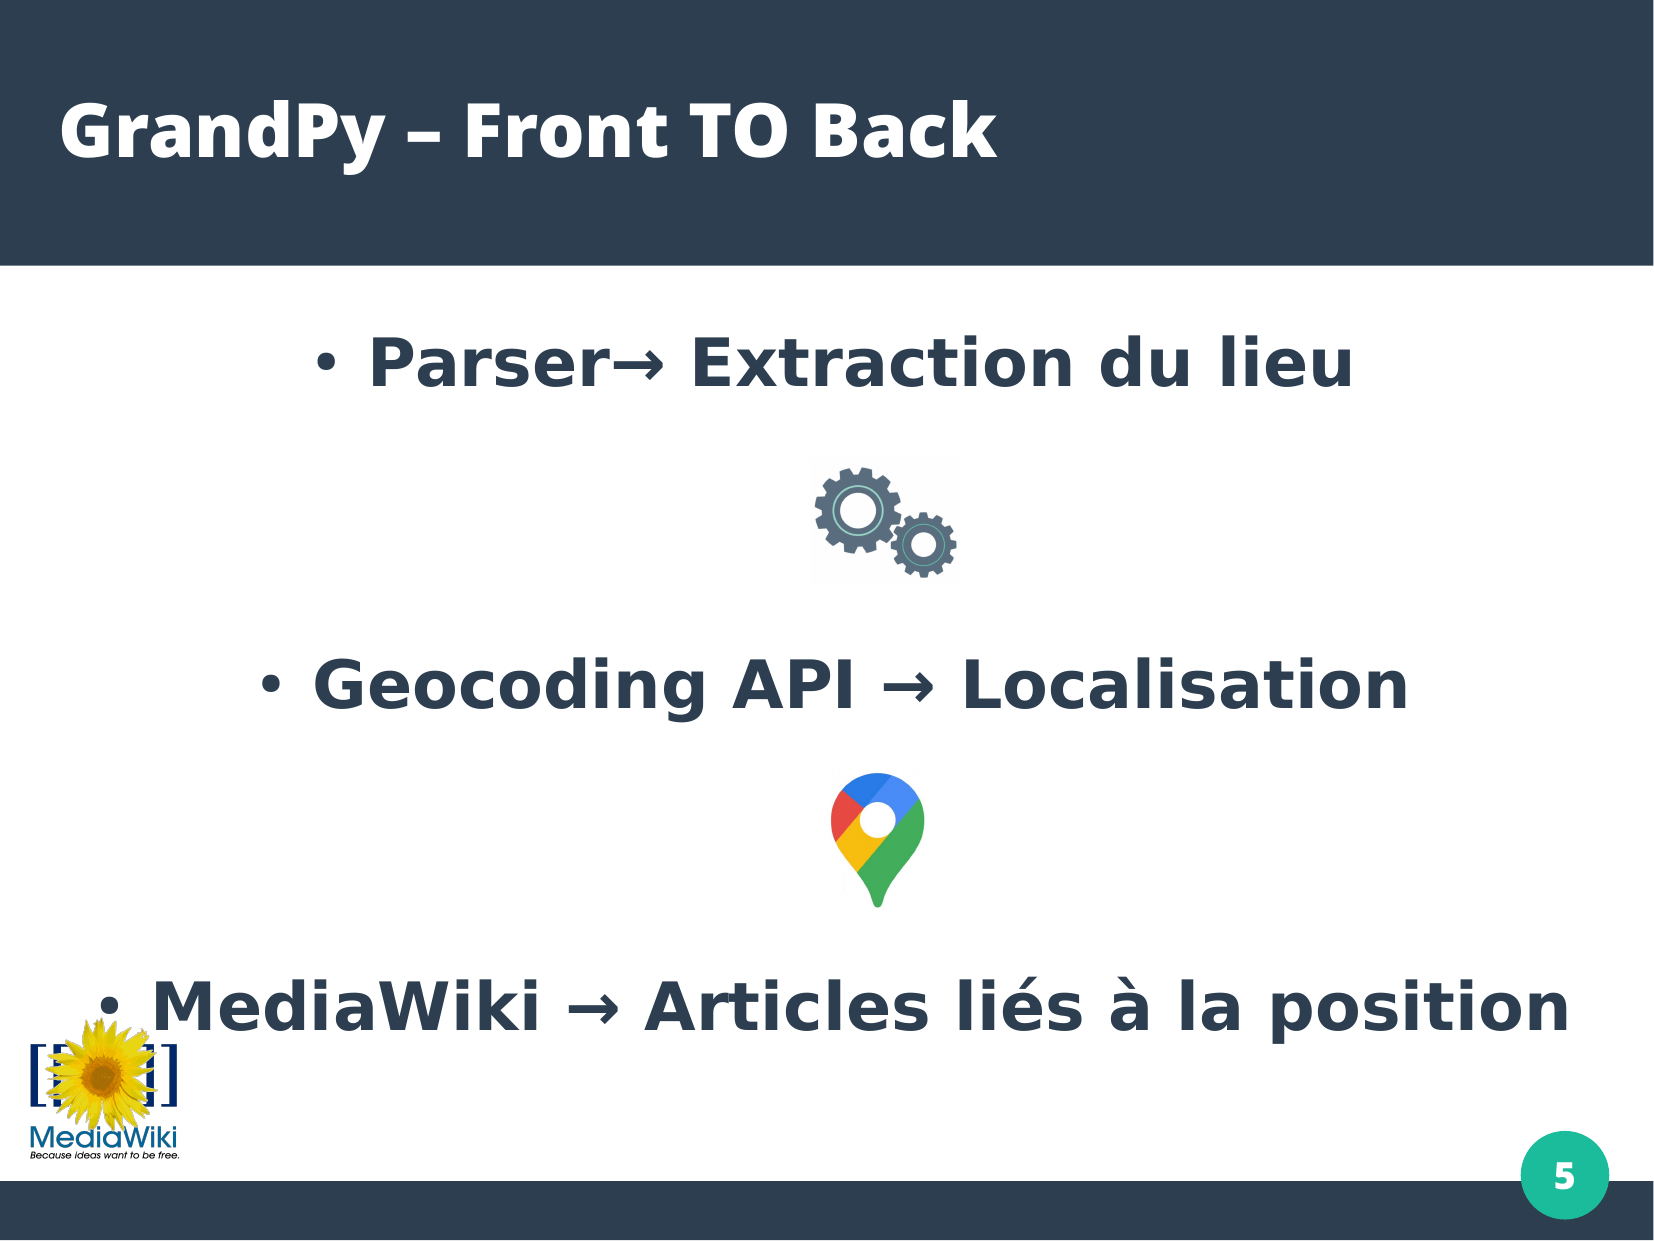

# GrandPy – Front TO Back
Parser→ Extraction du lieu
Geocoding API → Localisation
MediaWiki → Articles liés à la position
5